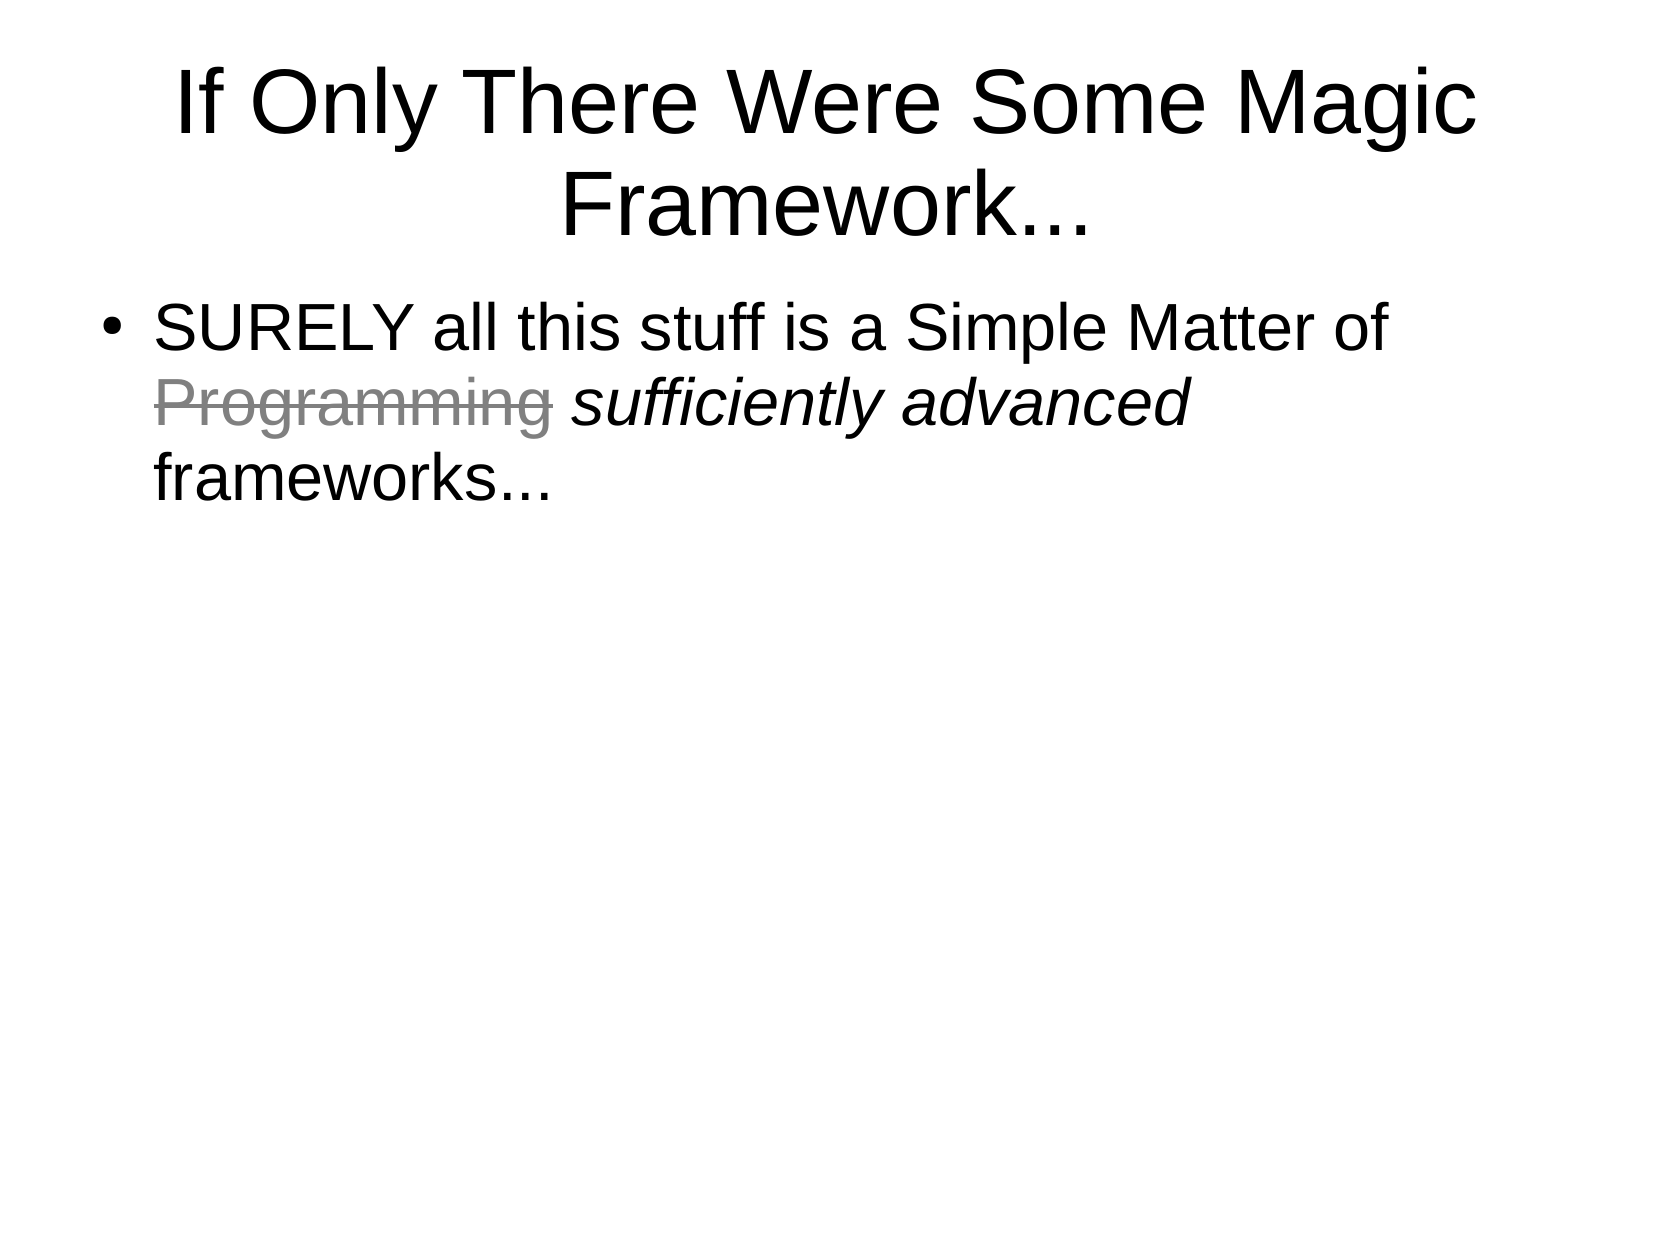

# If Only There Were Some Magic Framework...
SURELY all this stuff is a Simple Matter of Programming sufficiently advanced frameworks...